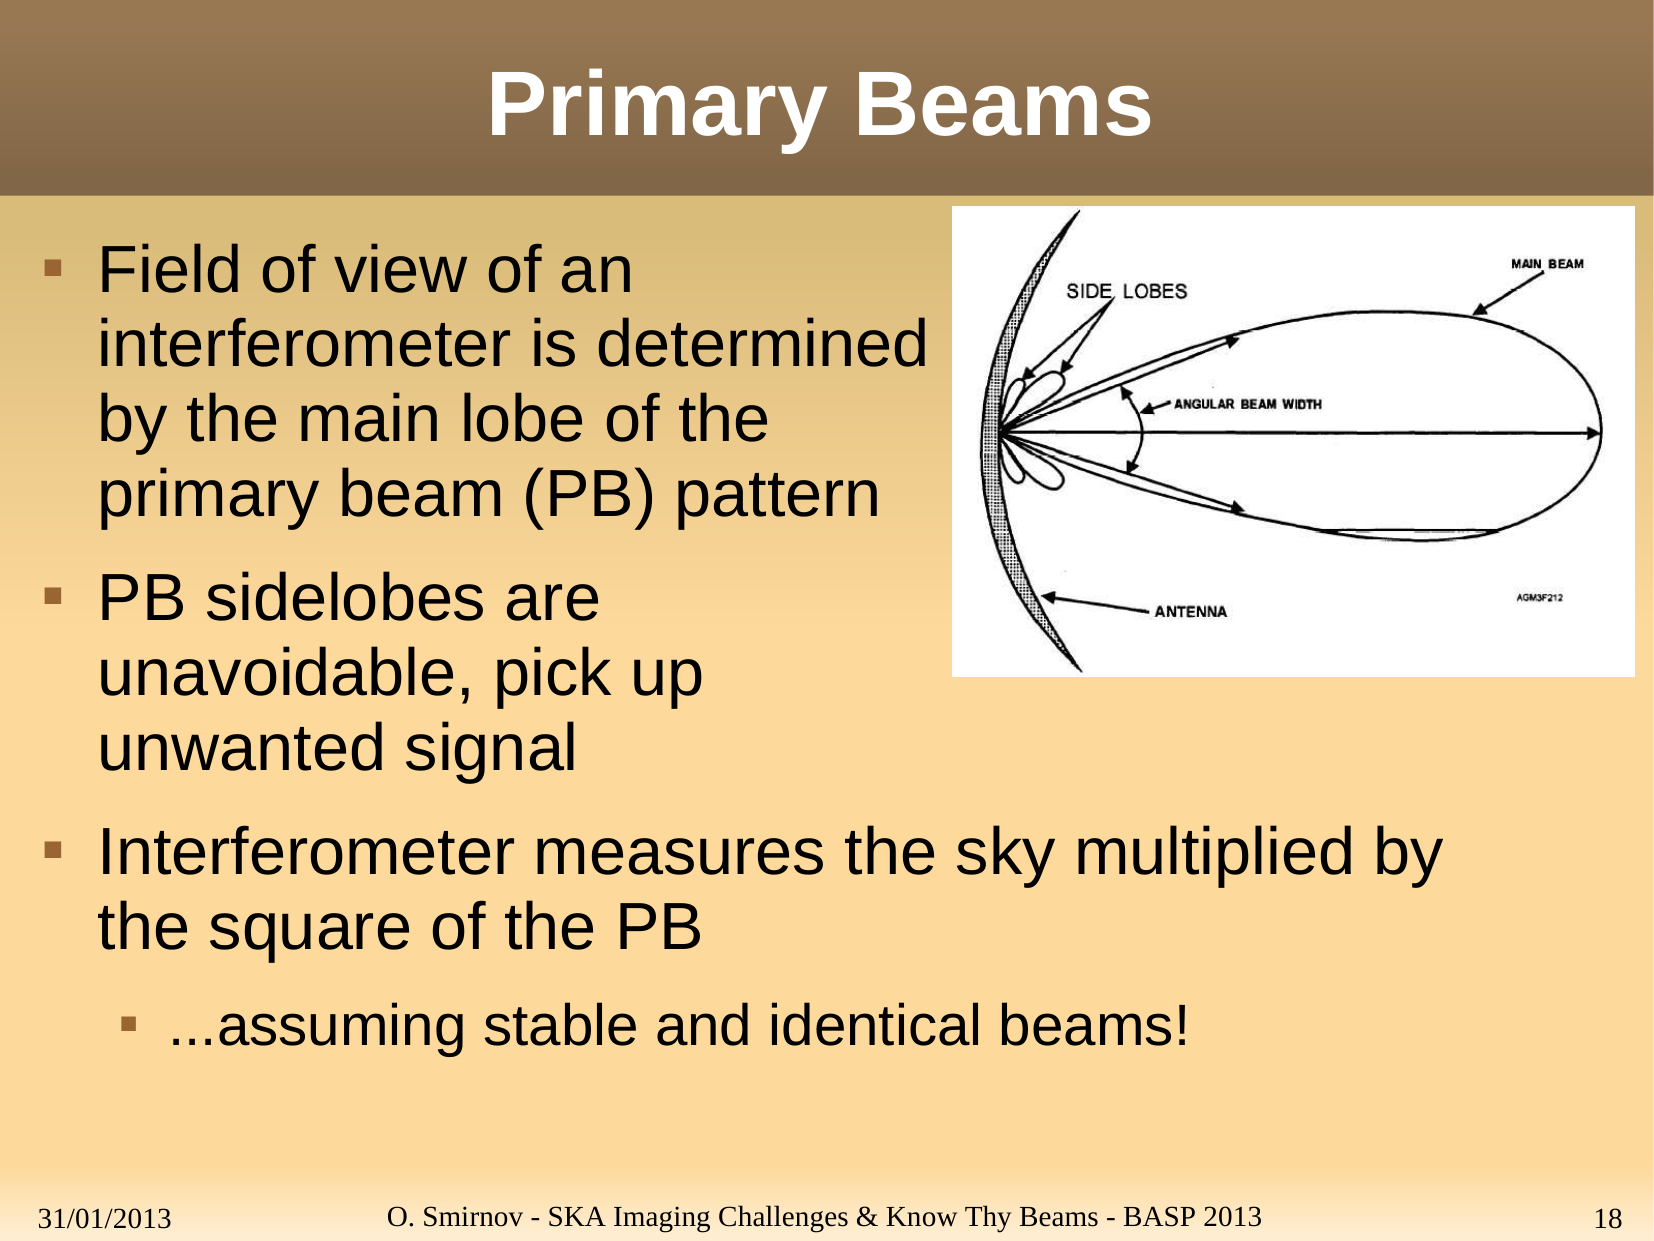

# Primary Beams
Field of view of an
interferometer is determined
by the main lobe of the
primary beam (PB) pattern
PB sidelobes are
unavoidable, pick up
unwanted signal
Interferometer measures the sky multiplied by the square of the PB
...assuming stable and identical beams!
O. Smirnov - SKA Imaging Challenges & Know Thy Beams - BASP 2013
31/01/2013
18